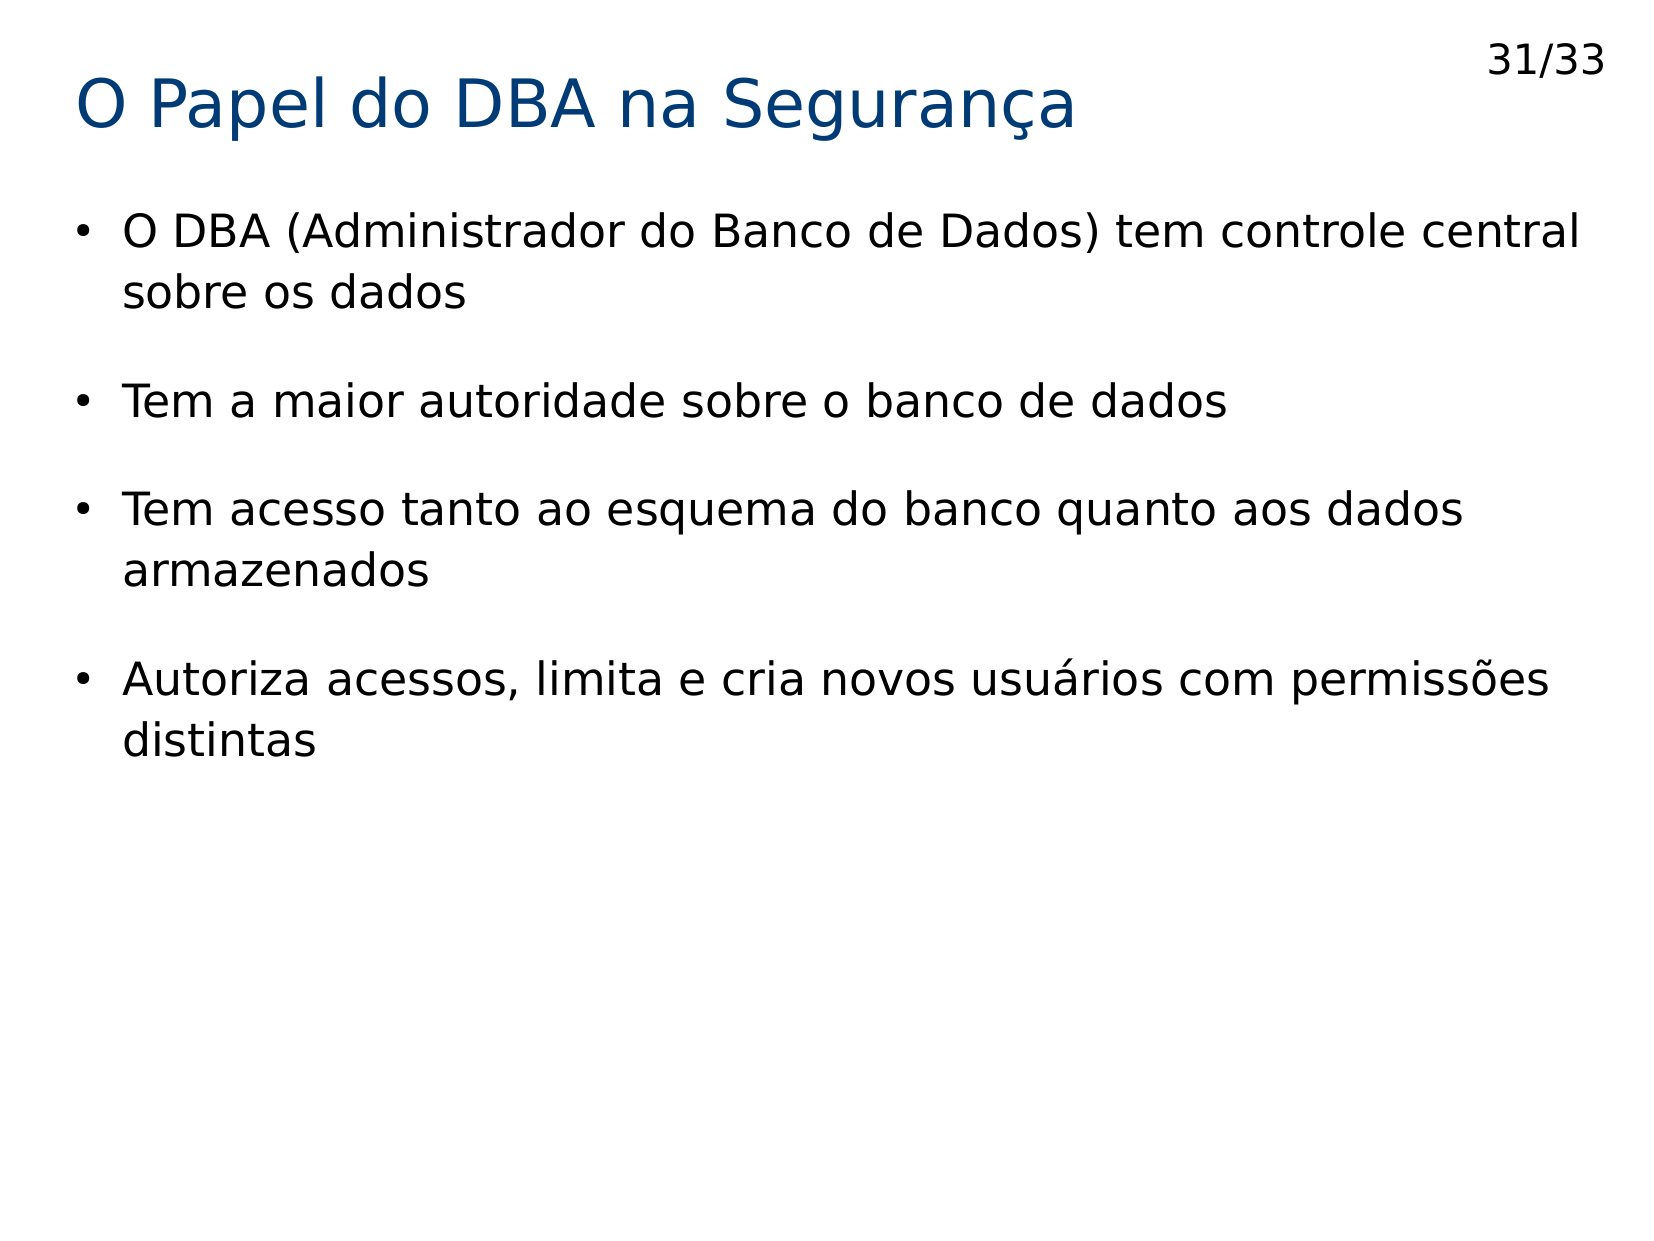

# O Papel do DBA na Segurança
31
O DBA (Administrador do Banco de Dados) tem controle central sobre os dados
Tem a maior autoridade sobre o banco de dados
Tem acesso tanto ao esquema do banco quanto aos dados armazenados
Autoriza acessos, limita e cria novos usuários com permissões distintas